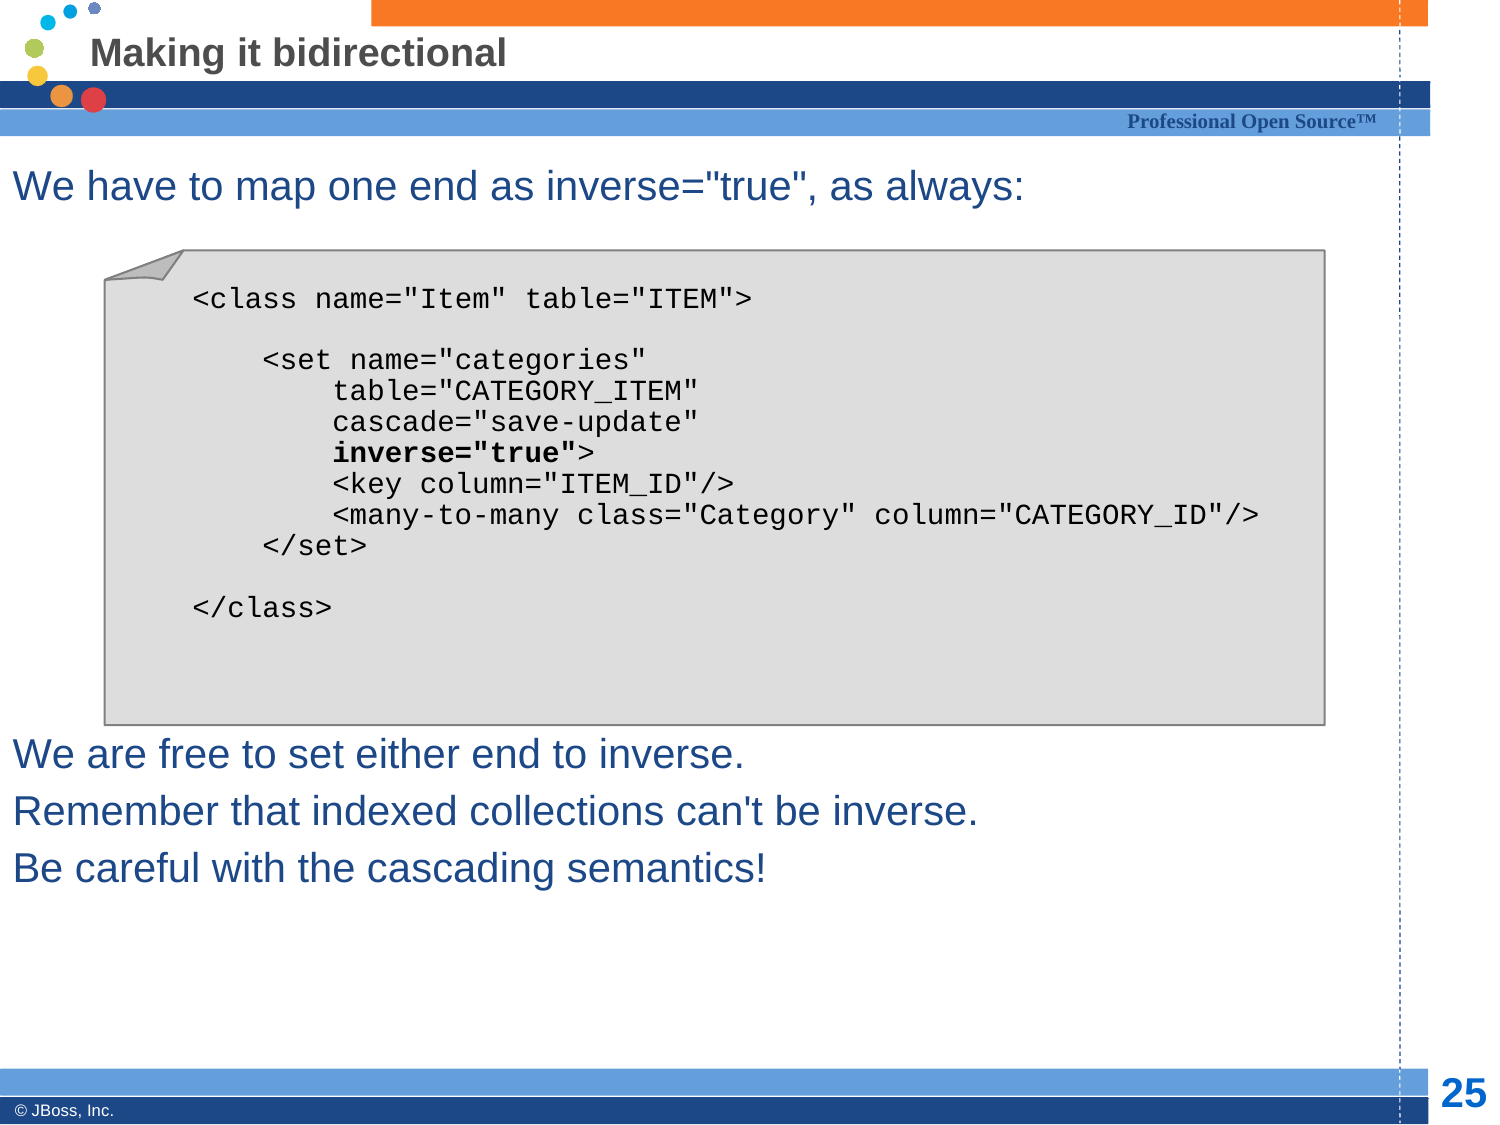

# Making it bidirectional
We have to map one end as inverse="true", as always:
We are free to set either end to inverse.
Remember that indexed collections can't be inverse.
Be careful with the cascading semantics!
<class name="Item" table="ITEM">
 <set name="categories"
 table="CATEGORY_ITEM"
 cascade="save-update"
 inverse="true">
 <key column="ITEM_ID"/>
 <many-to-many class="Category" column="CATEGORY_ID"/>
 </set>
</class>